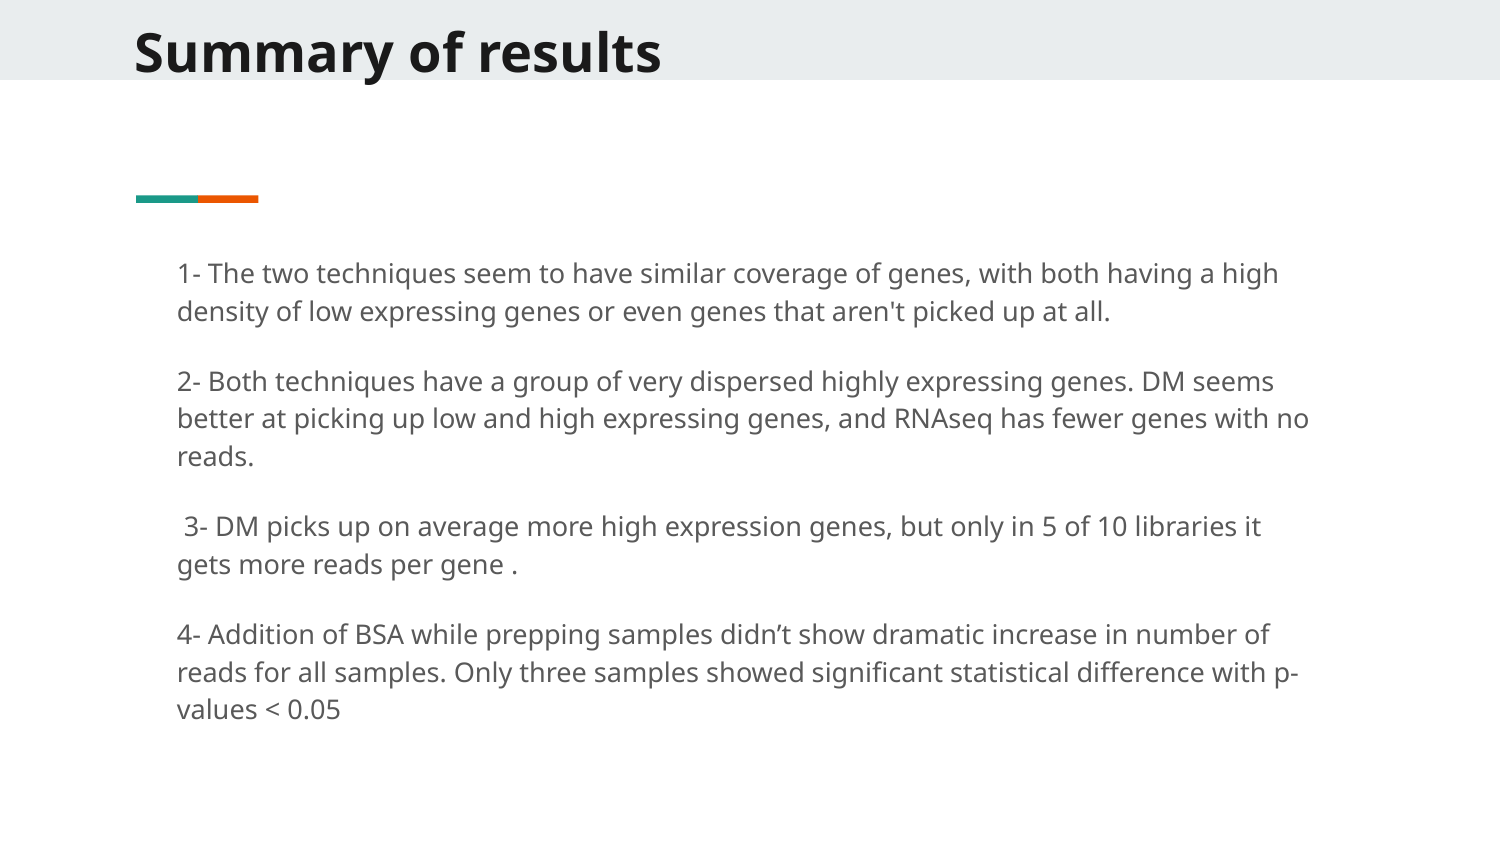

# Summary of results
1- The two techniques seem to have similar coverage of genes, with both having a high density of low expressing genes or even genes that aren't picked up at all.
2- Both techniques have a group of very dispersed highly expressing genes. DM seems better at picking up low and high expressing genes, and RNAseq has fewer genes with no reads.
 3- DM picks up on average more high expression genes, but only in 5 of 10 libraries it gets more reads per gene .
4- Addition of BSA while prepping samples didn’t show dramatic increase in number of reads for all samples. Only three samples showed significant statistical difference with p-values < 0.05